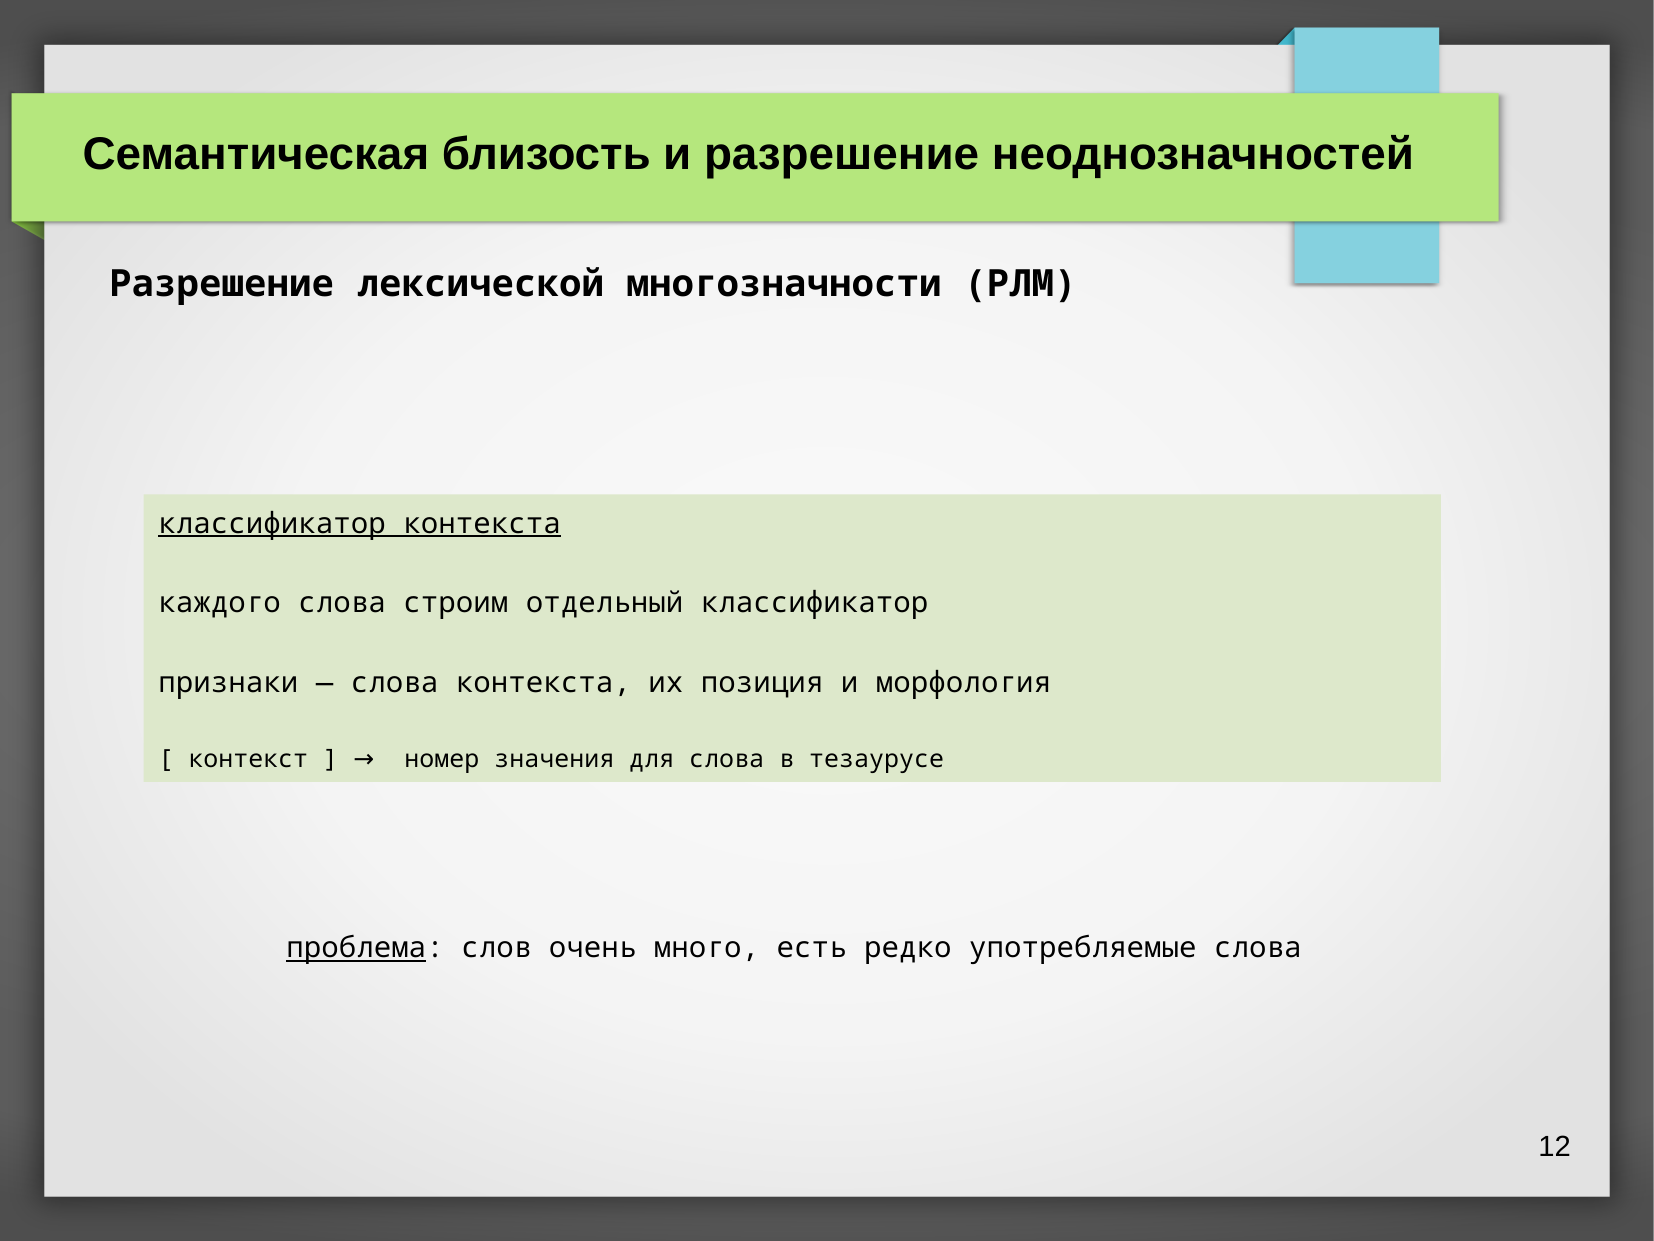

# Семантическая близость и разрешение неоднозначностей
Разрешение лексической многозначности (РЛМ)
классификатор контекста
каждого слова строим отдельный классификатор
признаки — слова контекста, их позиция и морфология
[ контекст ] → номер значения для слова в тезаурусе
проблема: слов очень много, есть редко употребляемые слова
12